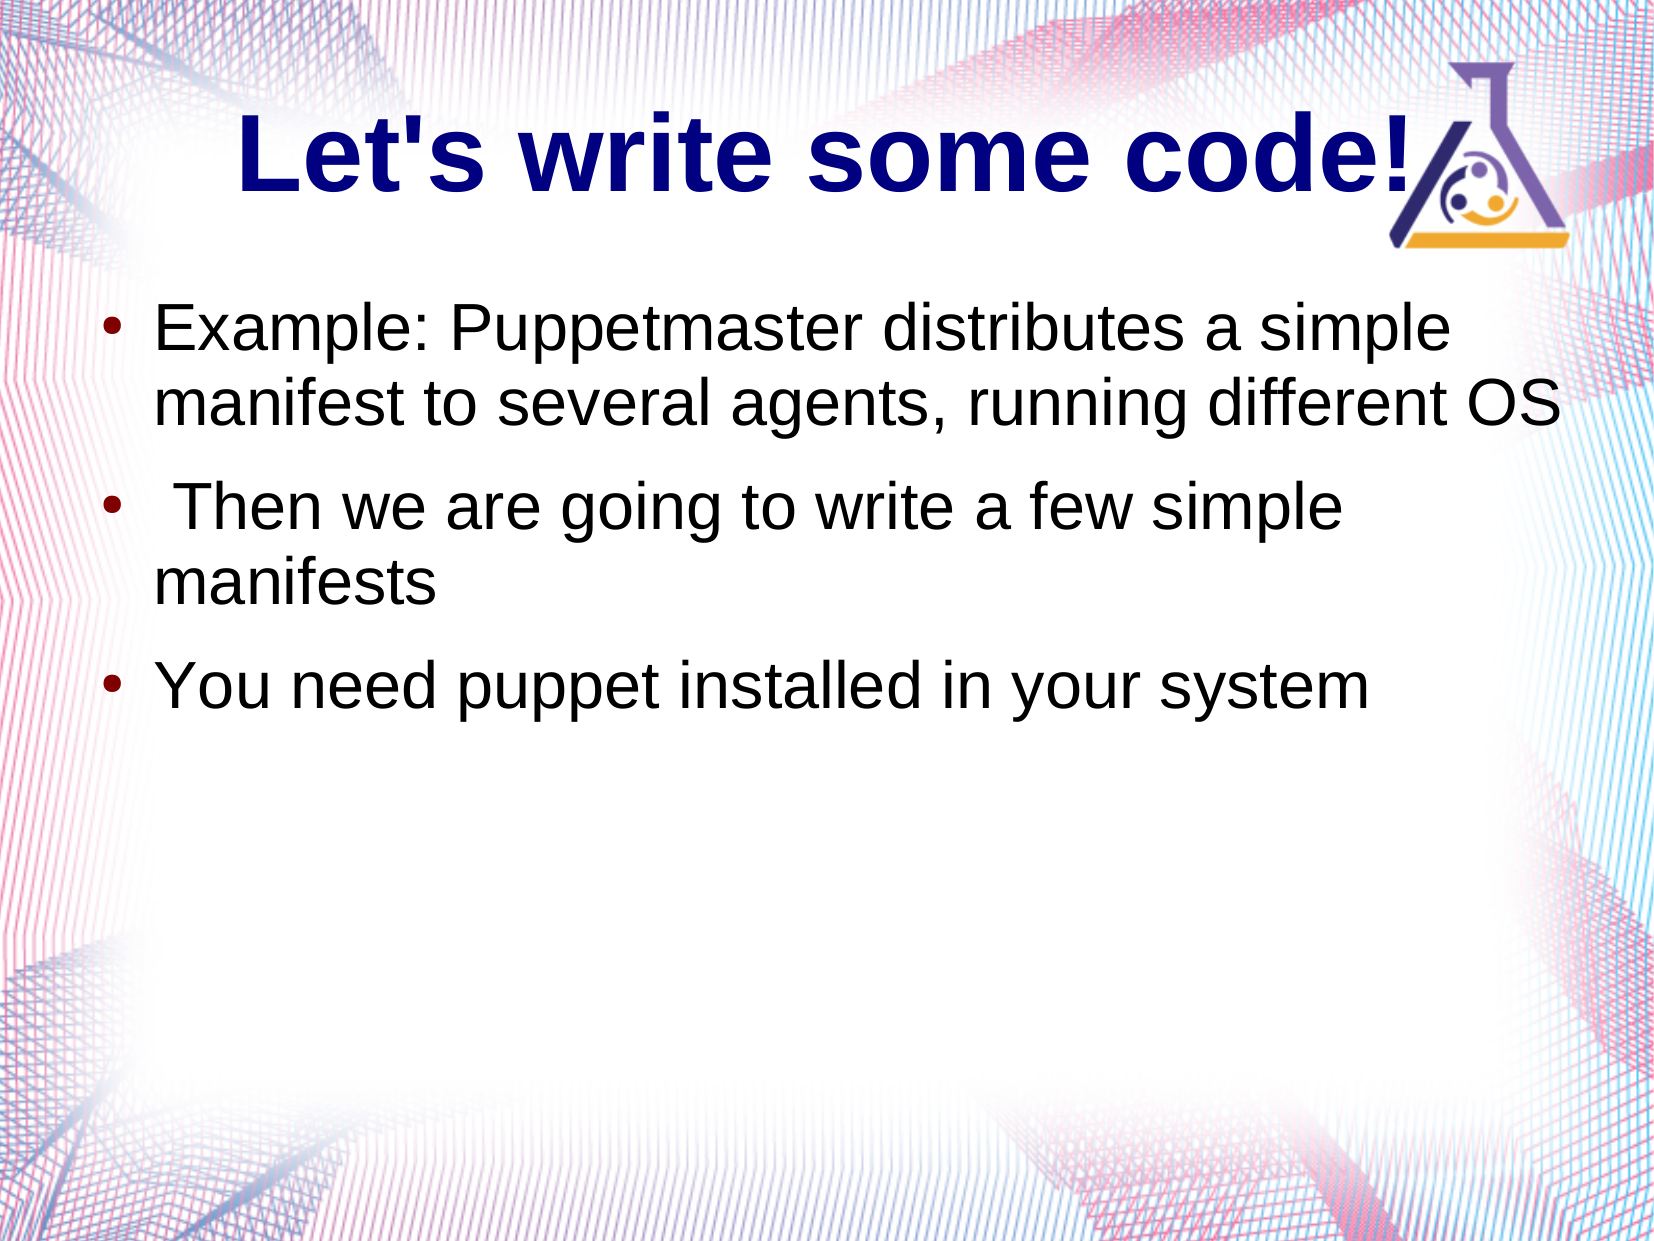

# Let's write some code!
Example: Puppetmaster distributes a simple manifest to several agents, running different OS
 Then we are going to write a few simple manifests
You need puppet installed in your system